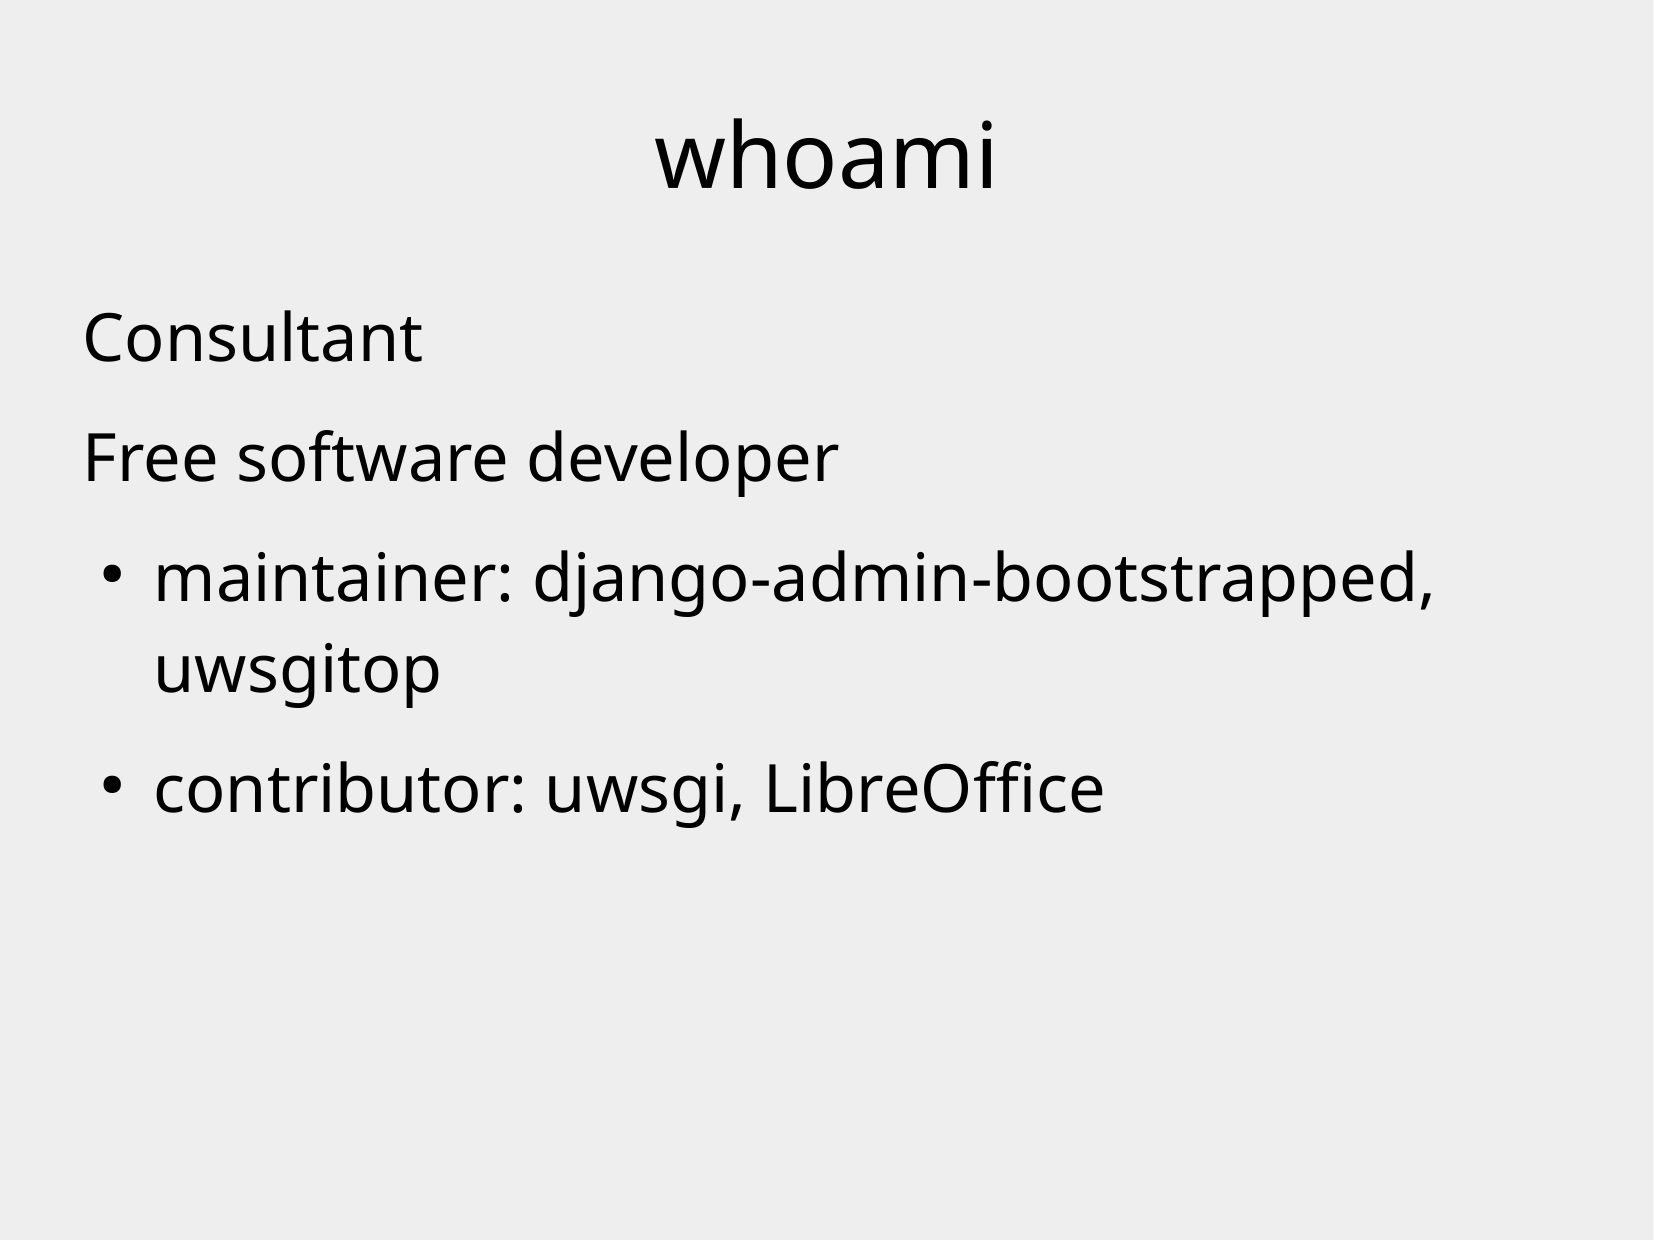

# whoami
Consultant
Free software developer
maintainer: django-admin-bootstrapped, uwsgitop
contributor: uwsgi, LibreOffice